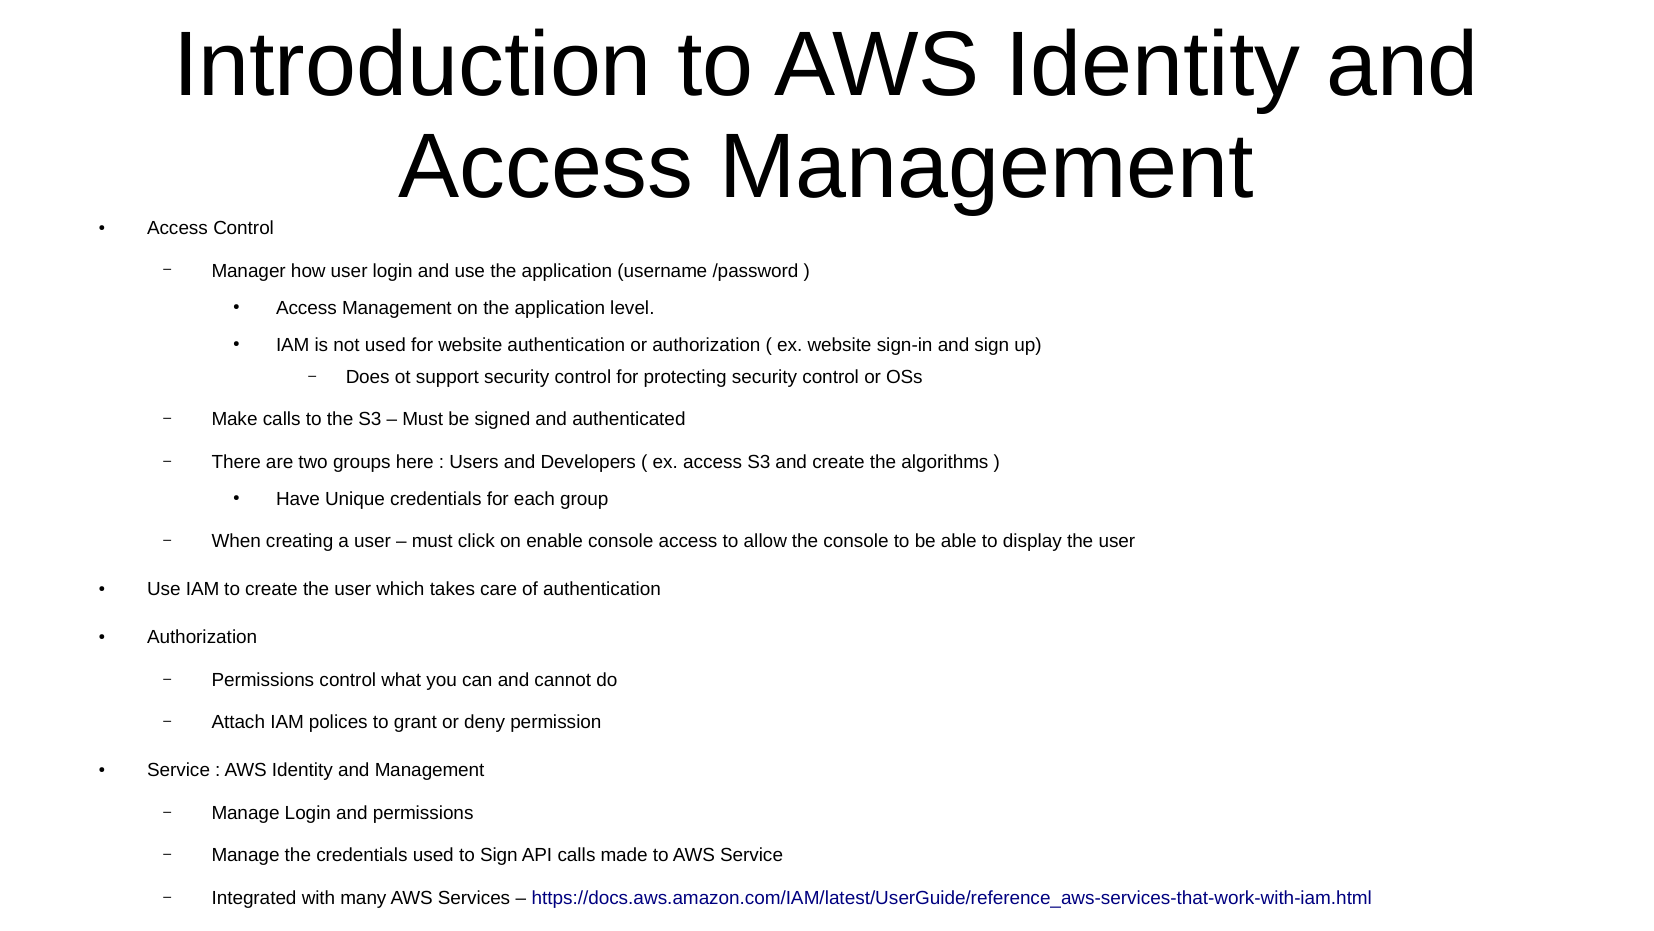

# Introduction to AWS Identity and Access Management
Access Control
Manager how user login and use the application (username /password )
Access Management on the application level.
IAM is not used for website authentication or authorization ( ex. website sign-in and sign up)
 Does ot support security control for protecting security control or OSs
Make calls to the S3 – Must be signed and authenticated
There are two groups here : Users and Developers ( ex. access S3 and create the algorithms )
Have Unique credentials for each group
When creating a user – must click on enable console access to allow the console to be able to display the user
Use IAM to create the user which takes care of authentication
Authorization
Permissions control what you can and cannot do
Attach IAM polices to grant or deny permission
Service : AWS Identity and Management
Manage Login and permissions
Manage the credentials used to Sign API calls made to AWS Service
Integrated with many AWS Services – https://docs.aws.amazon.com/IAM/latest/UserGuide/reference_aws-services-that-work-with-iam.html